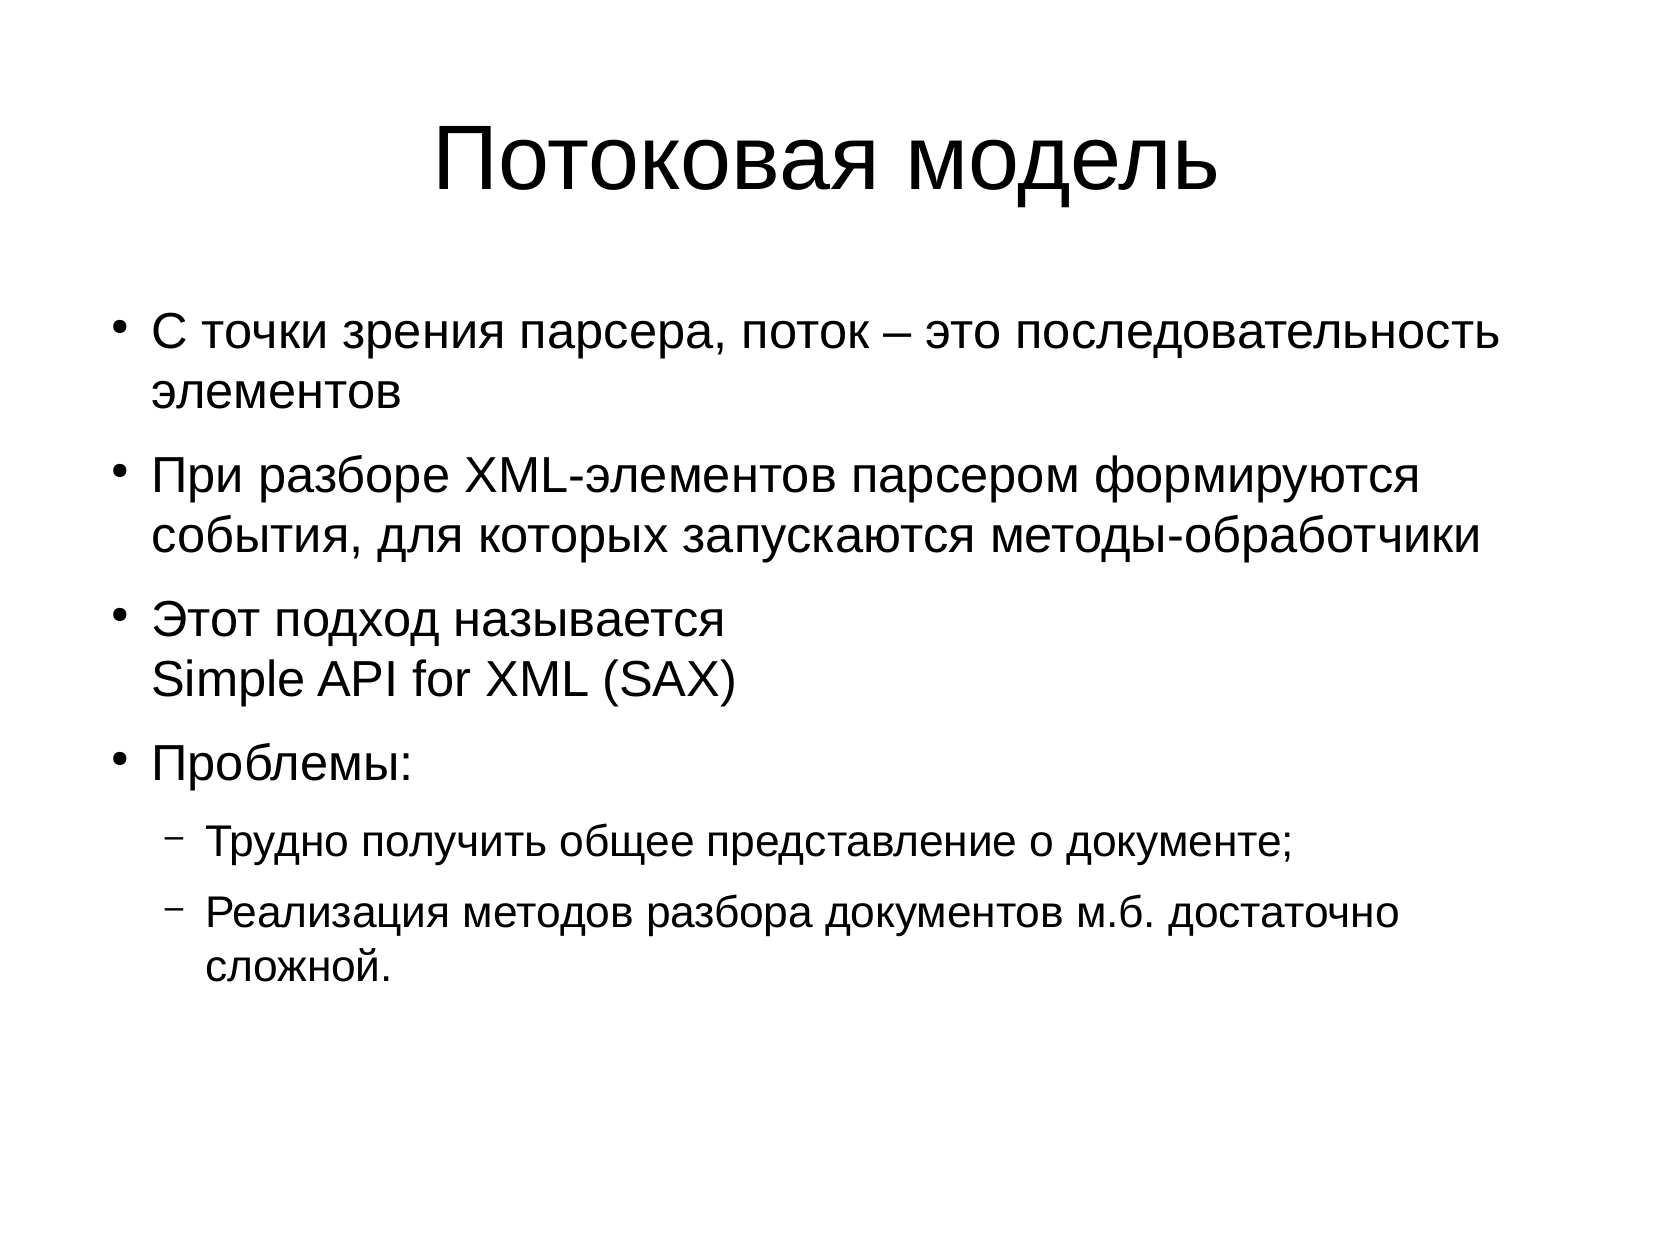

# Потоковая модель
С точки зрения парсера, поток – это последовательность элементов
При разборе XML-элементов парсером формируются события, для которых запускаются методы-обработчики
Этот подход называется
Simple API for XML (SAX)
Проблемы:
Трудно получить общее представление о документе;
Реализация методов разбора документов м.б. достаточно сложной.